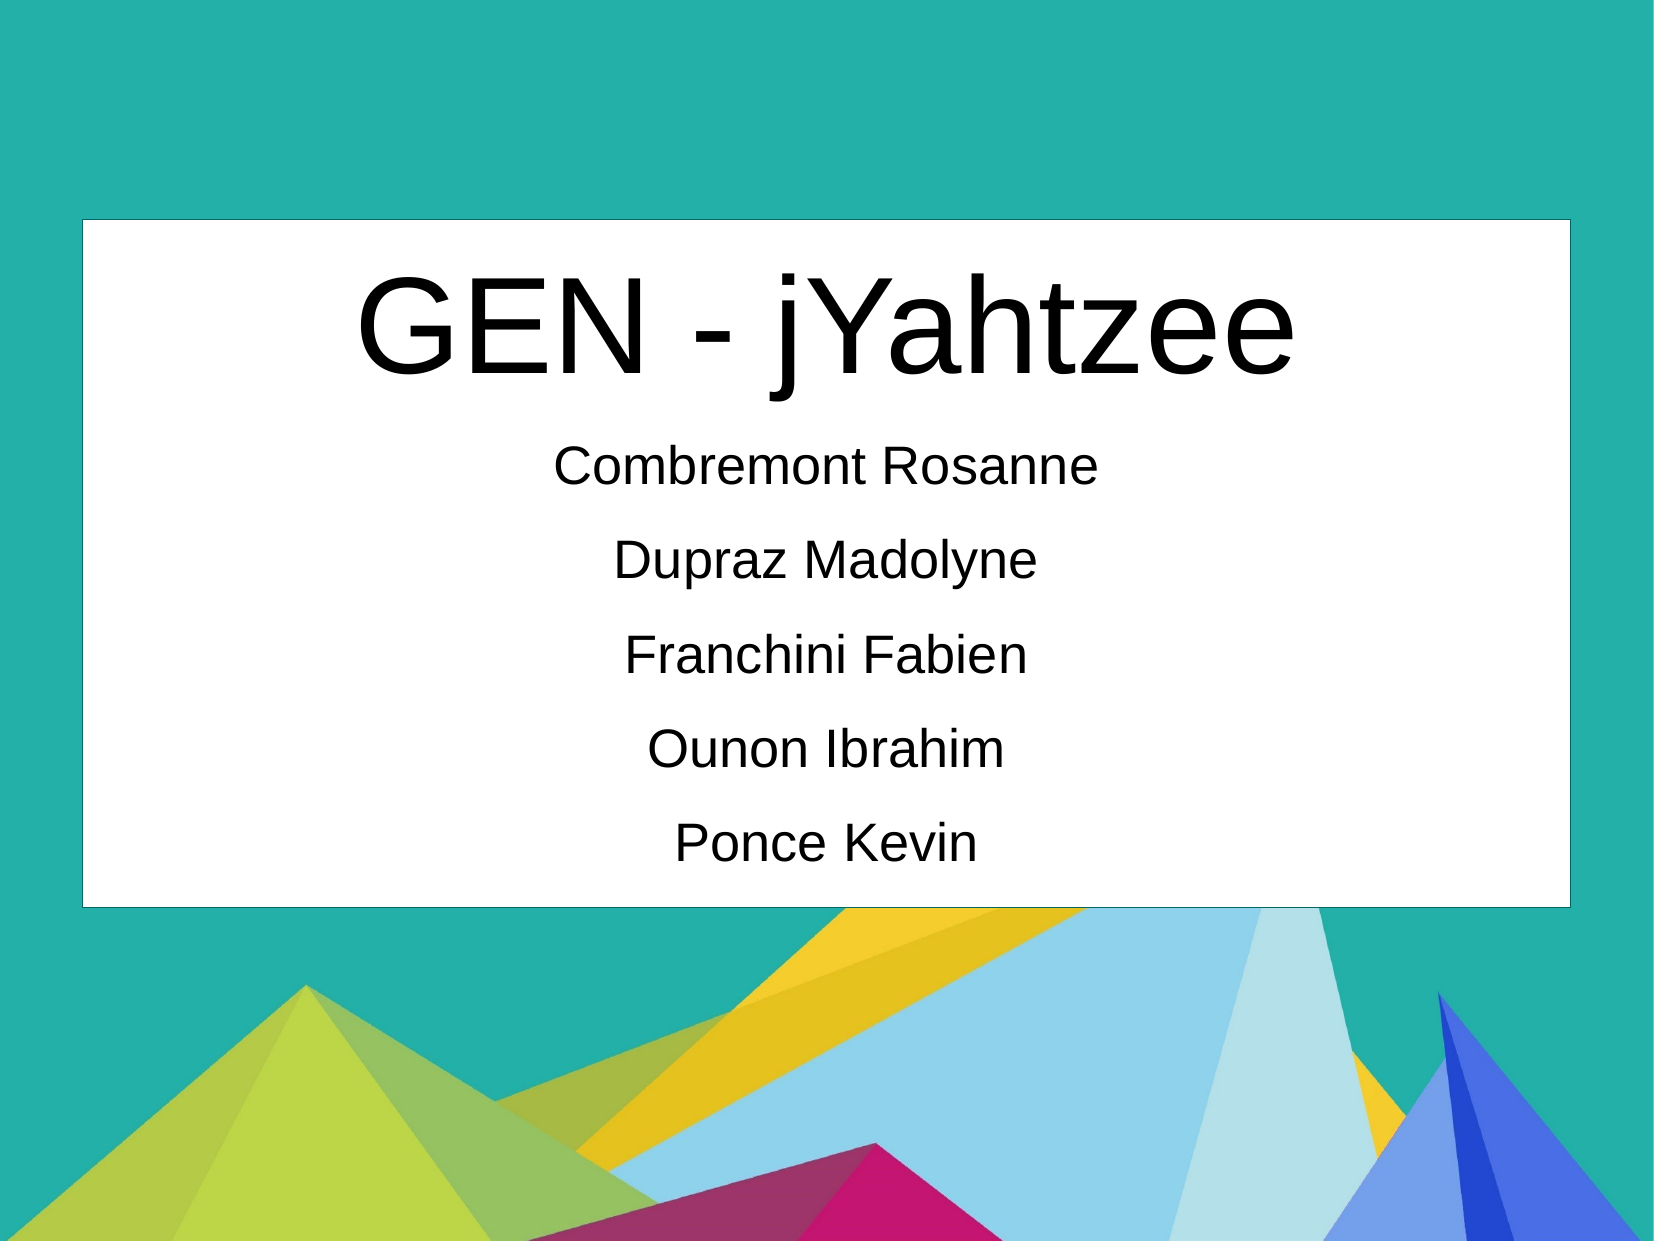

# GEN - jYahtzee
Combremont Rosanne
Dupraz Madolyne
Franchini Fabien
Ounon Ibrahim
Ponce Kevin